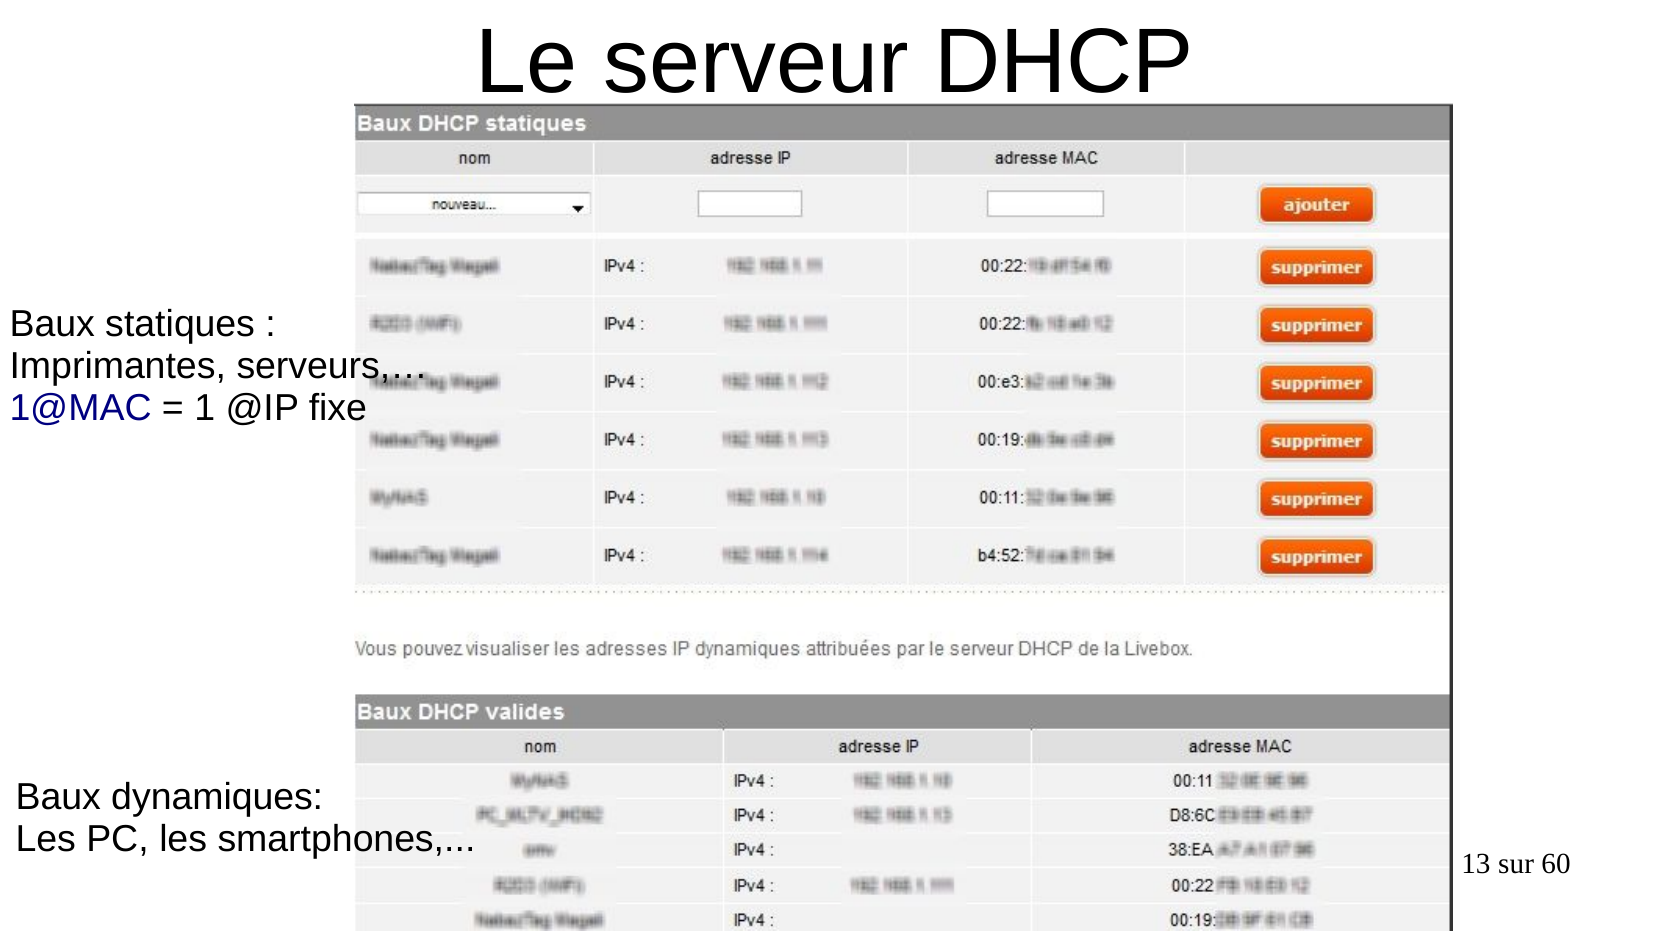

# Le serveur DHCP
Baux statiques :
Imprimantes, serveurs,…
1@MAC = 1 @IP fixe
Baux dynamiques:
Les PC, les smartphones,...
13